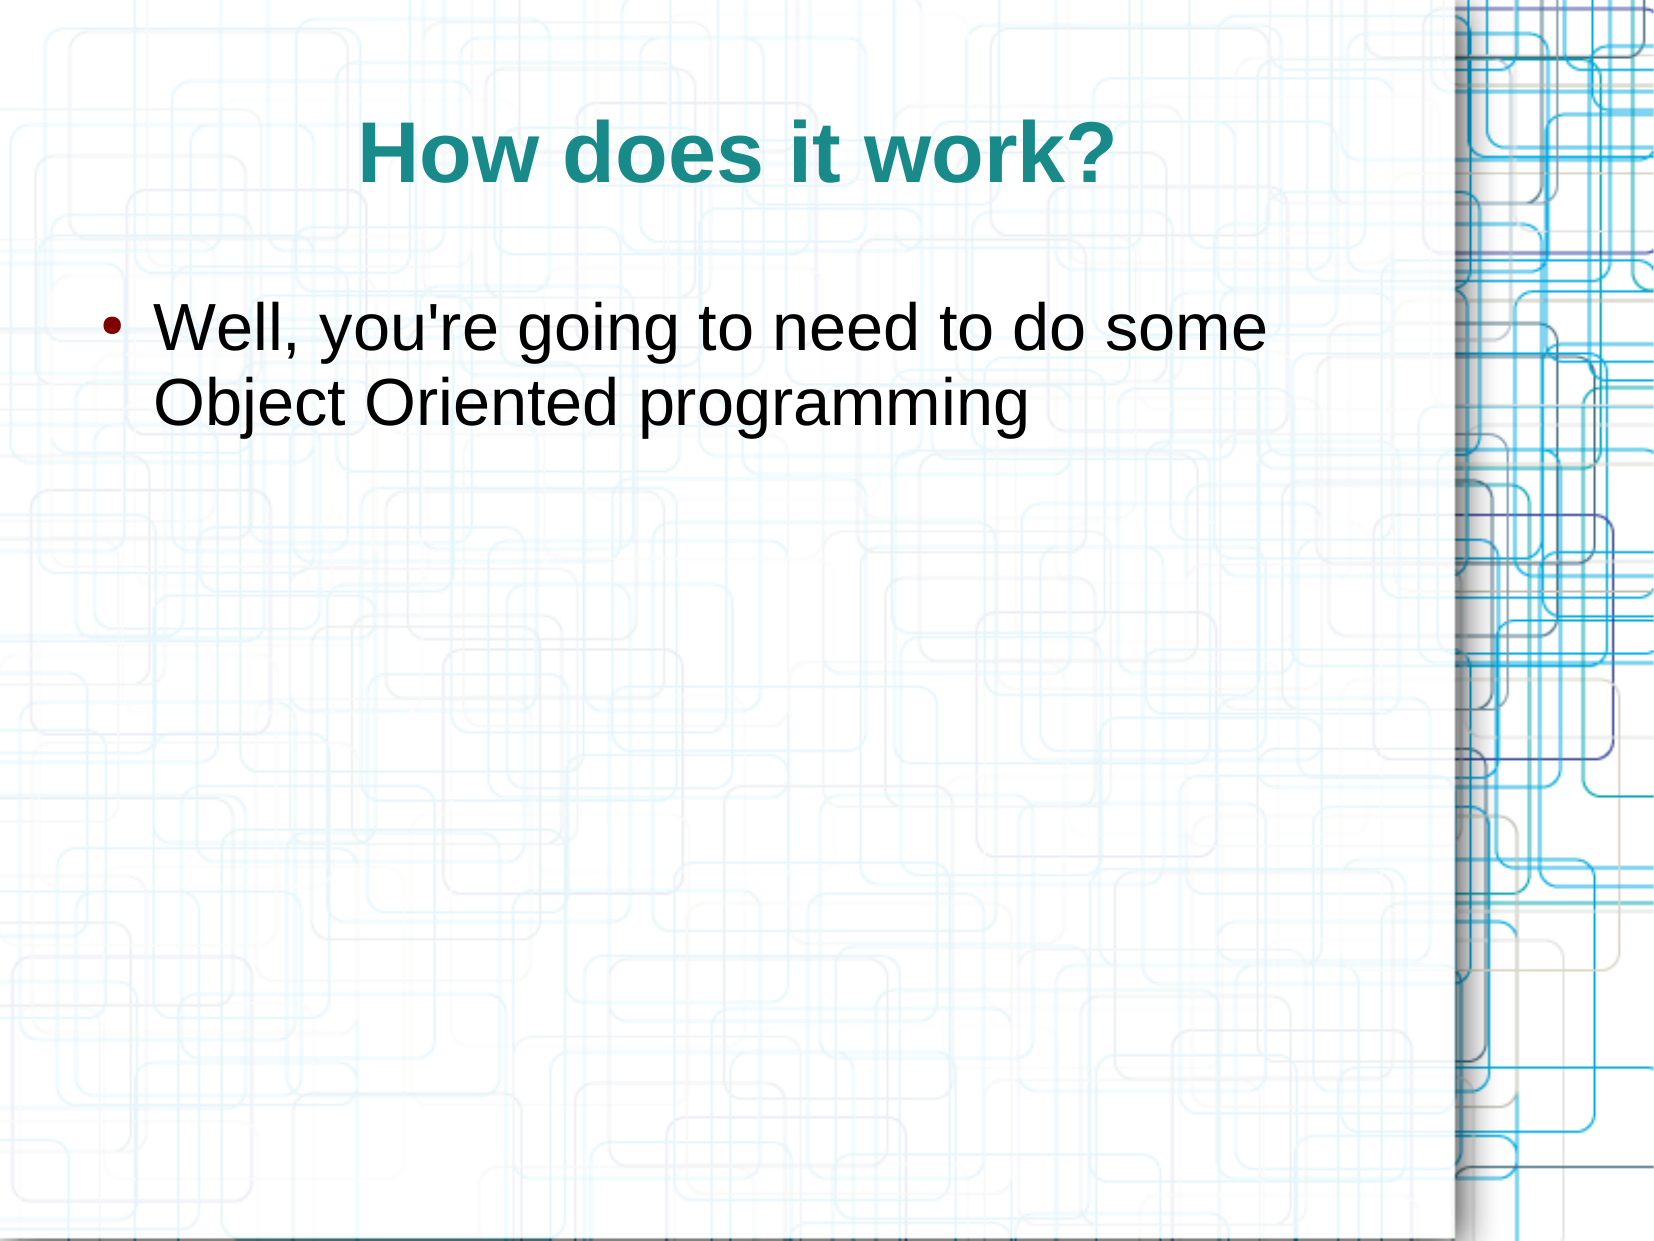

# How does it work?
Well, you're going to need to do some Object Oriented programming